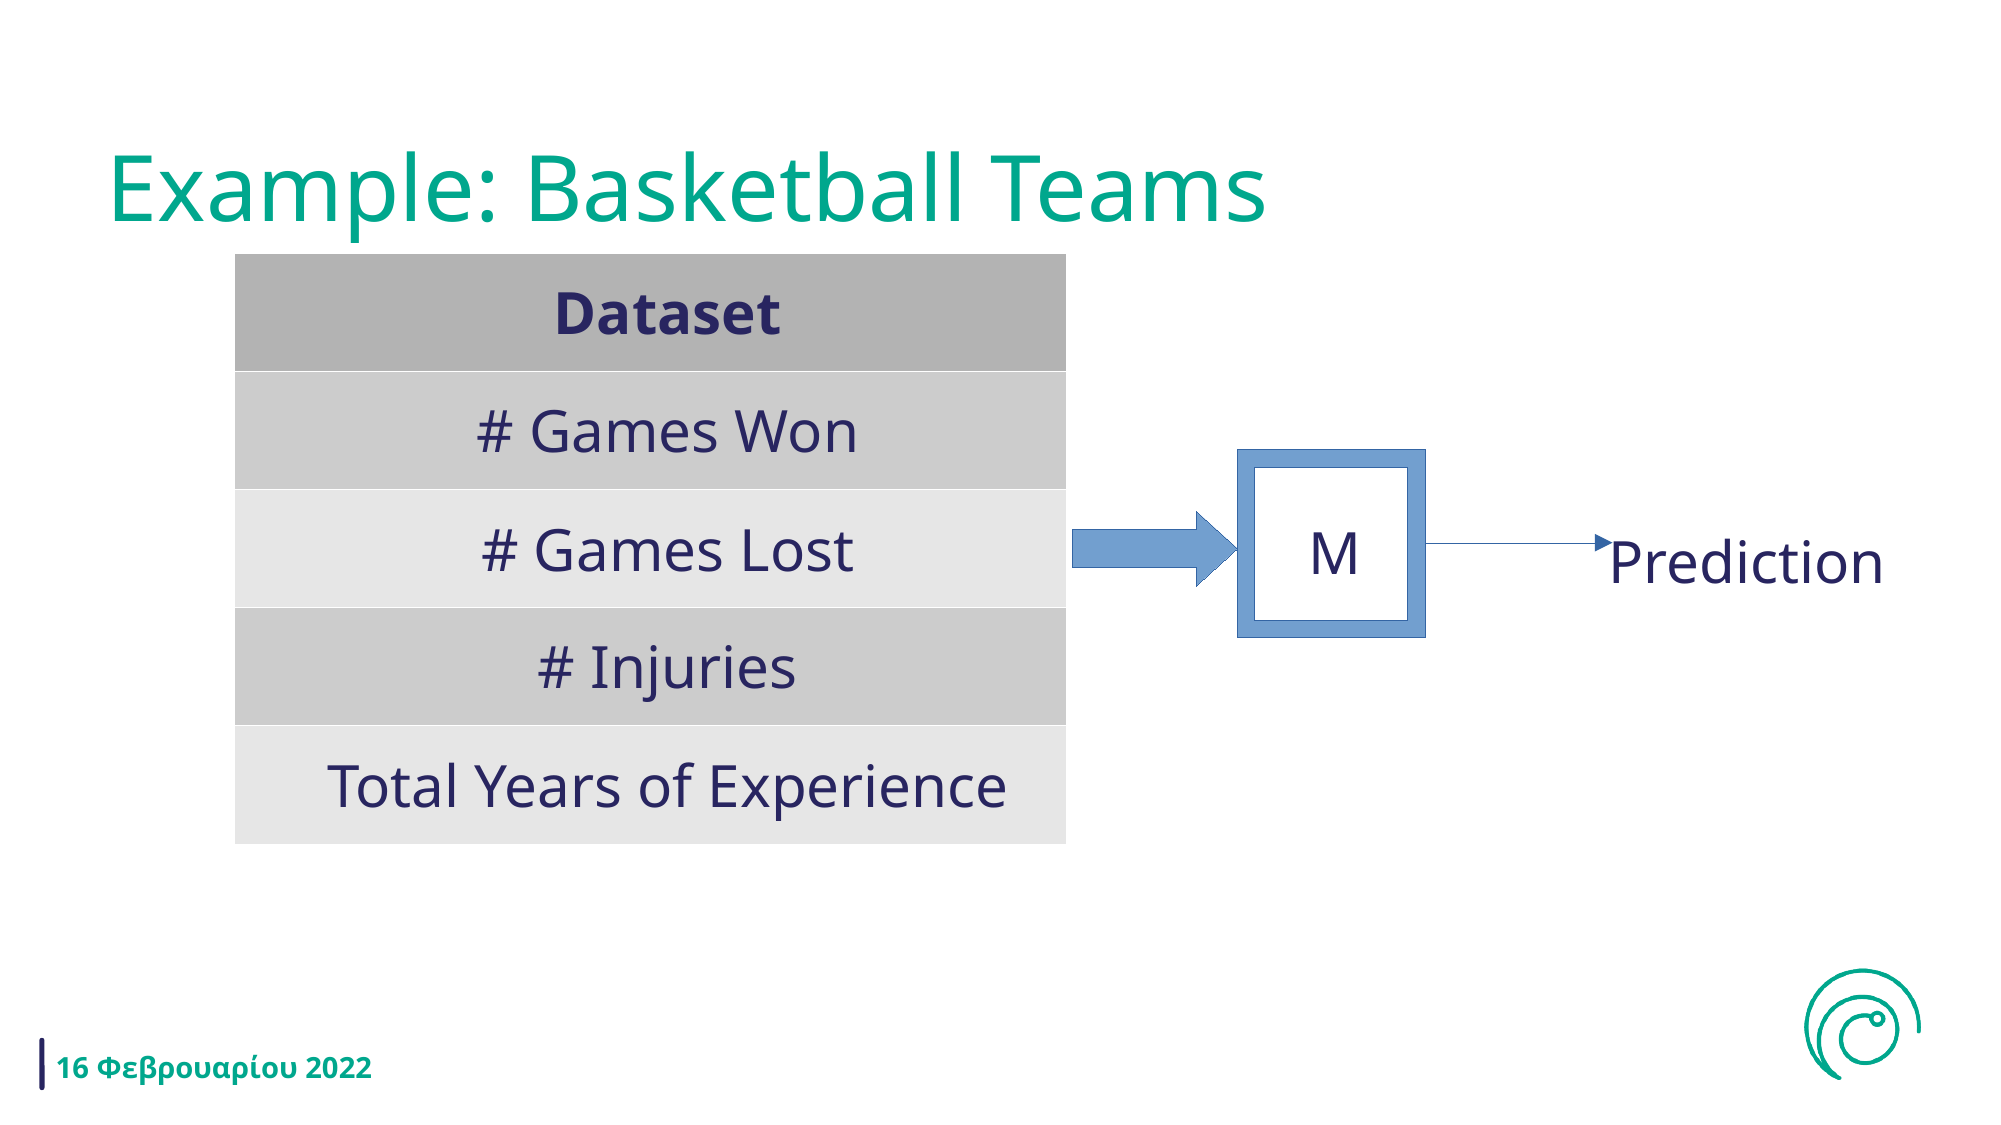

# Example: Basketball Teams
| Dataset |
| --- |
| # Games Won |
| # Games Lost |
| # Injuries |
| Total Years of Experience |
M
Prediction